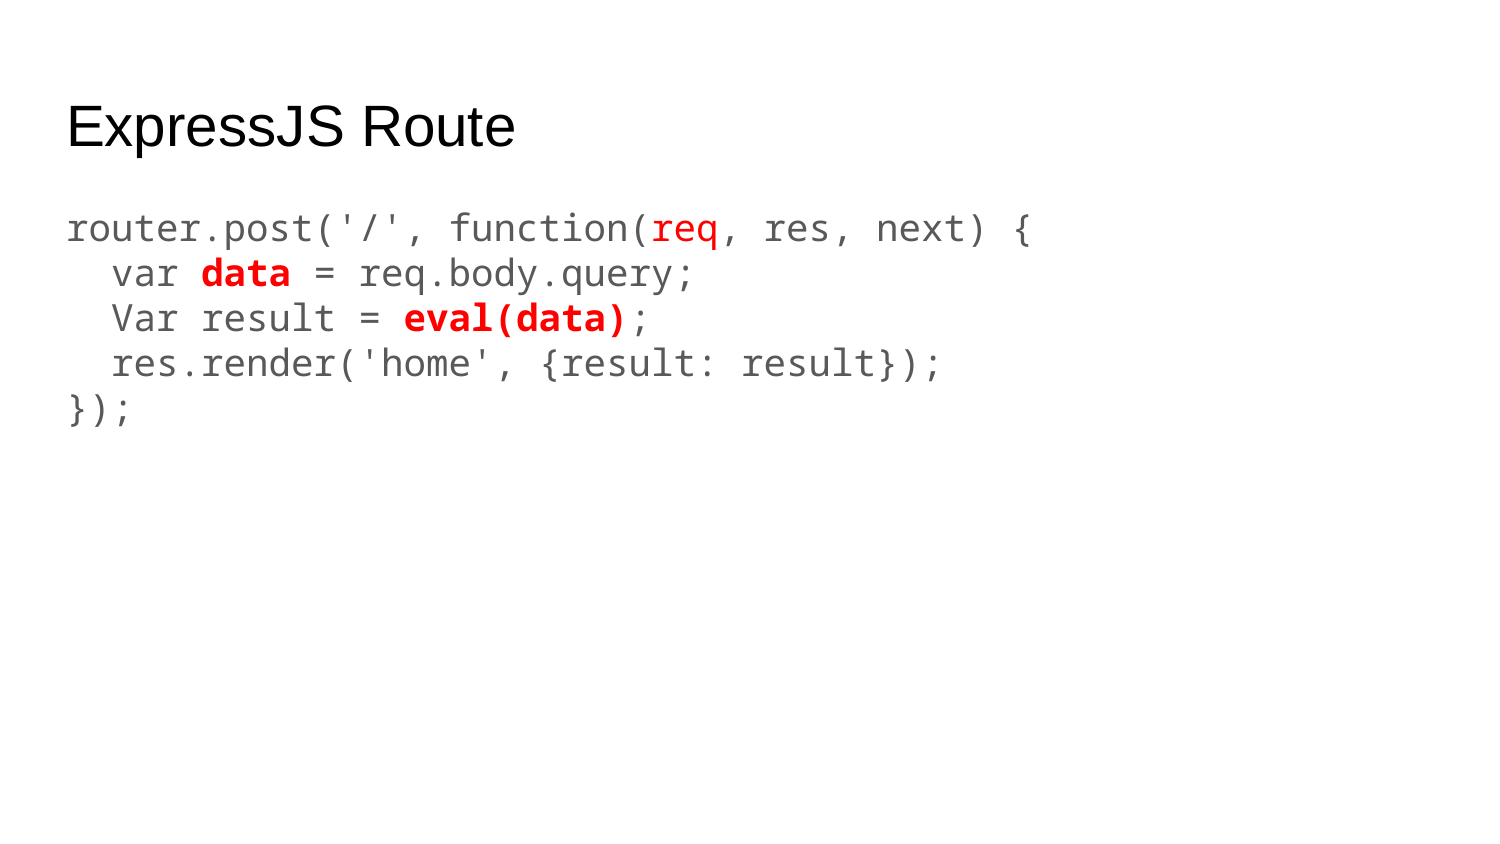

# ExpressJS Route
router.post('/', function(req, res, next) {
 var data = req.body.query;
 Var result = eval(data);
 res.render('home', {result: result});
});